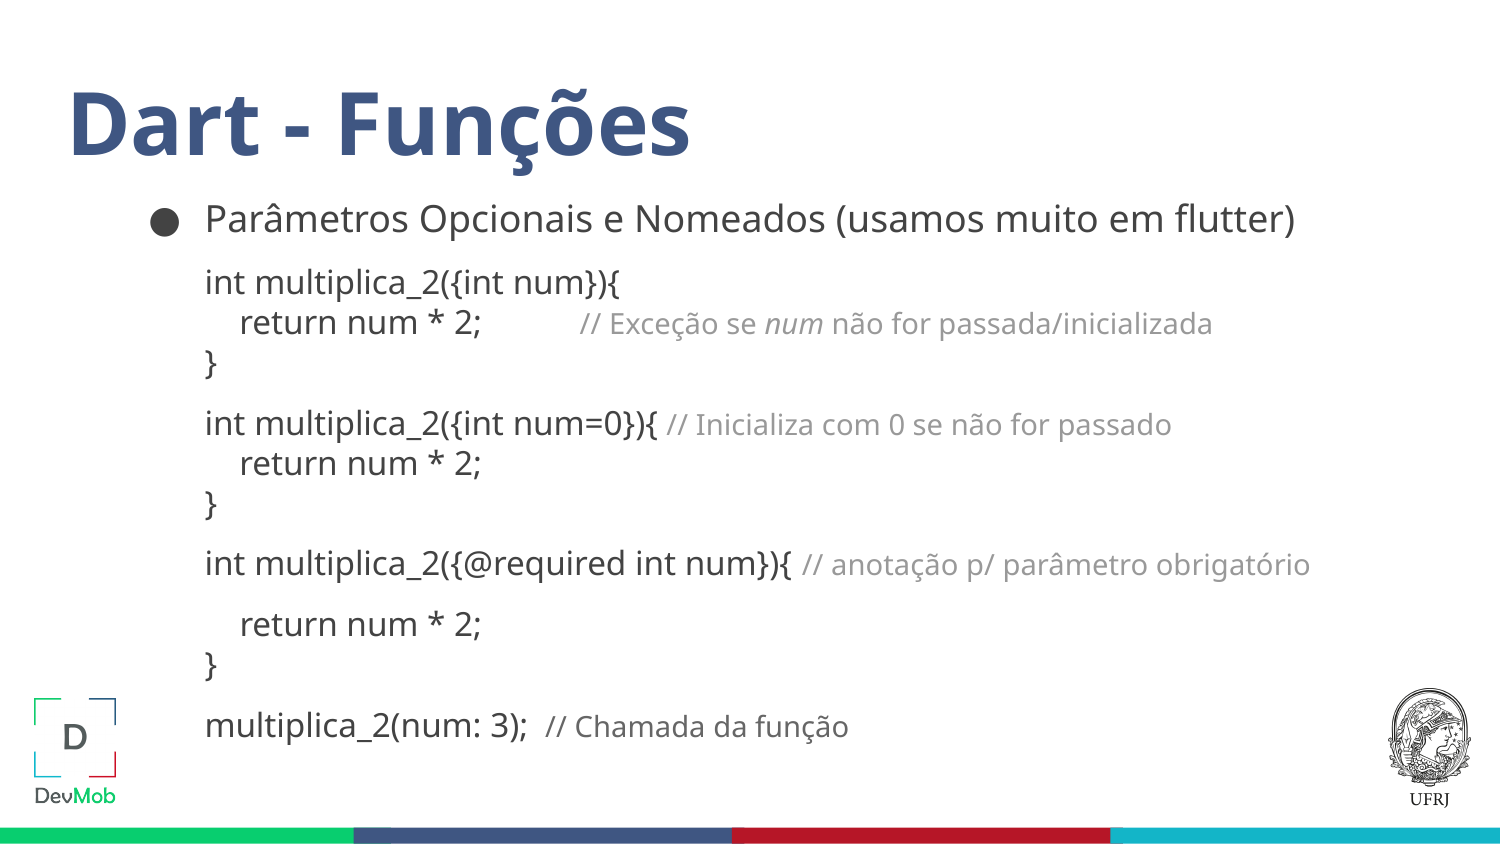

# Dart - Funções
Parâmetros Opcionais e Nomeados (usamos muito em flutter)
int multiplica_2({int num}){
 return num * 2;		// Exceção se num não for passada/inicializada
}
int multiplica_2({int num=0}){ // Inicializa com 0 se não for passado
 return num * 2;
}
int multiplica_2({@required int num}){ // anotação p/ parâmetro obrigatório
 return num * 2;
}
multiplica_2(num: 3); // Chamada da função